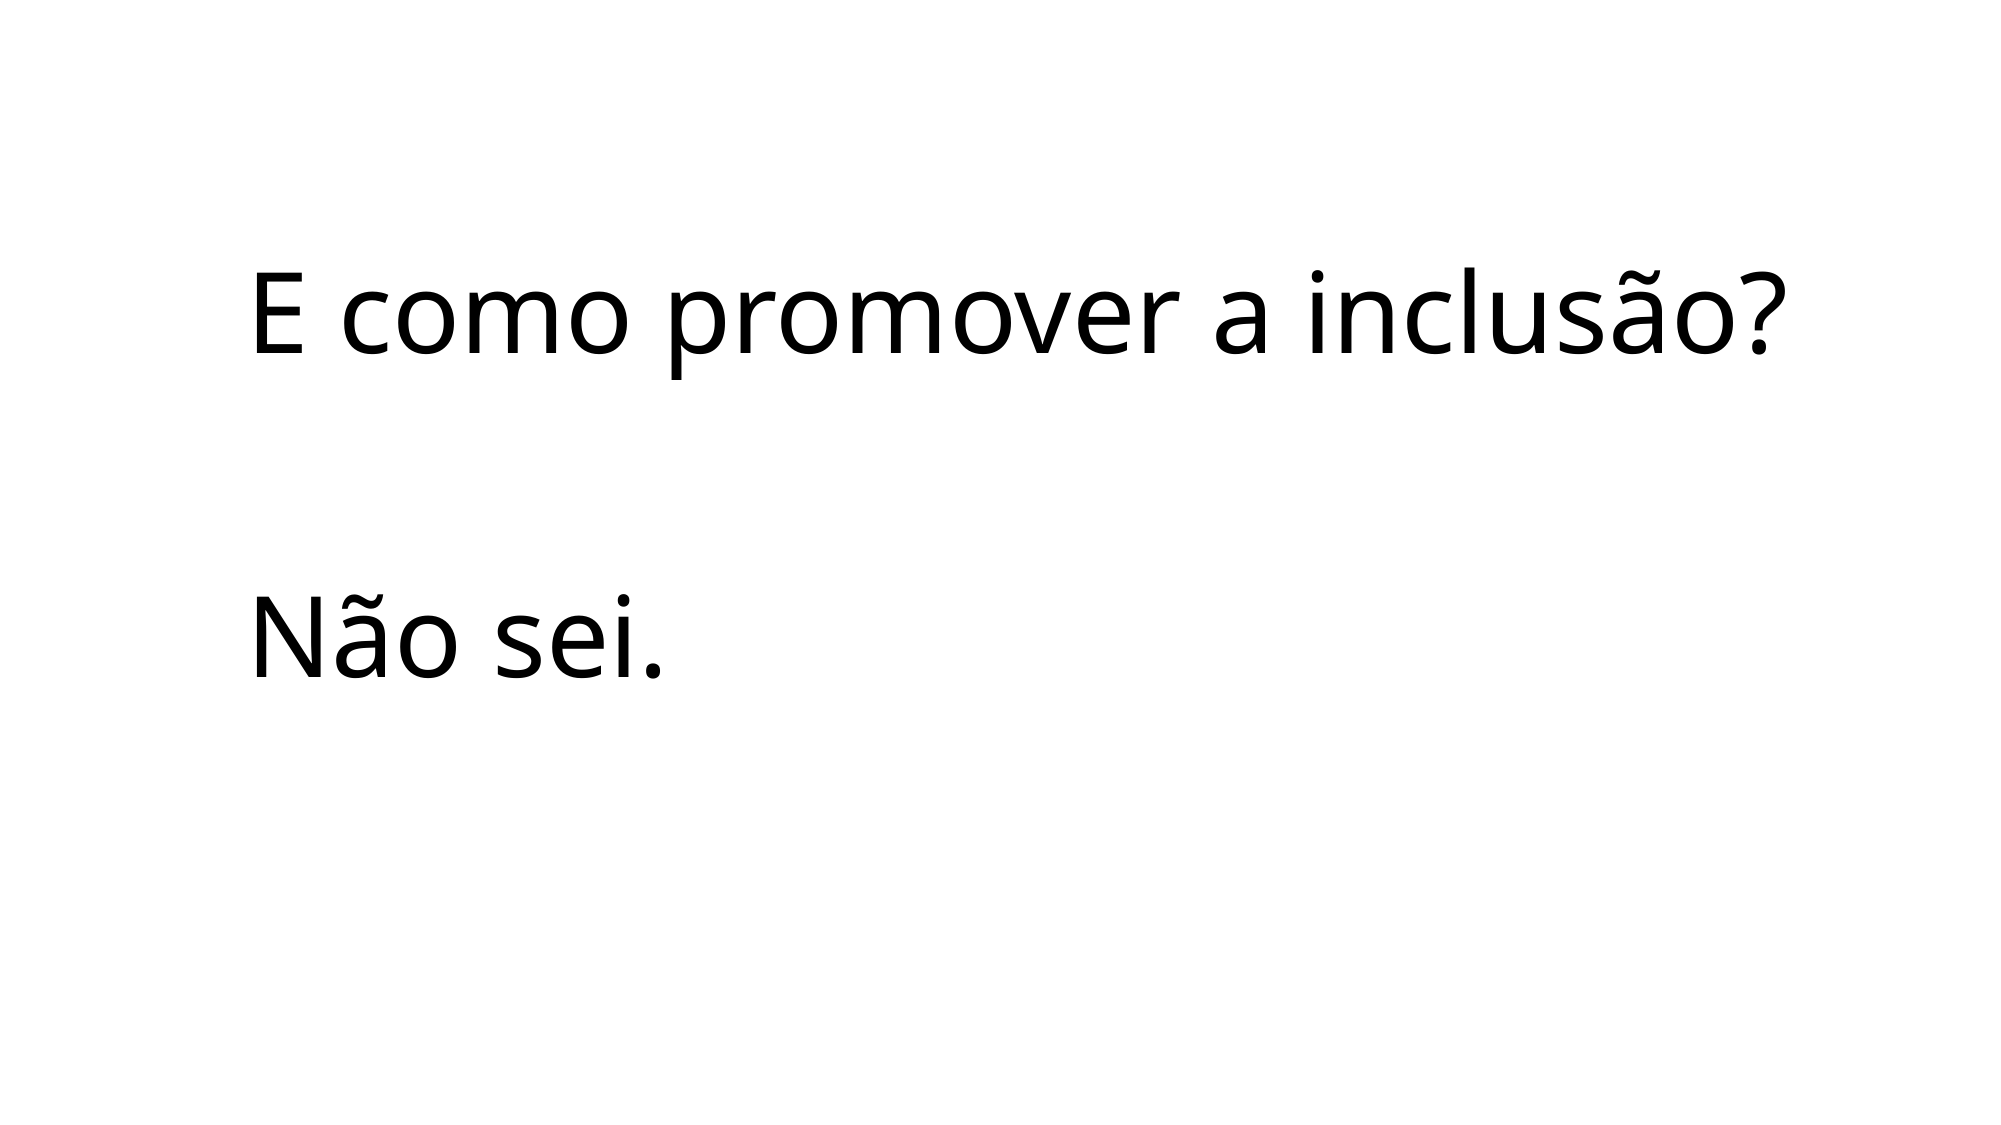

E como promover a inclusão?
Não sei.